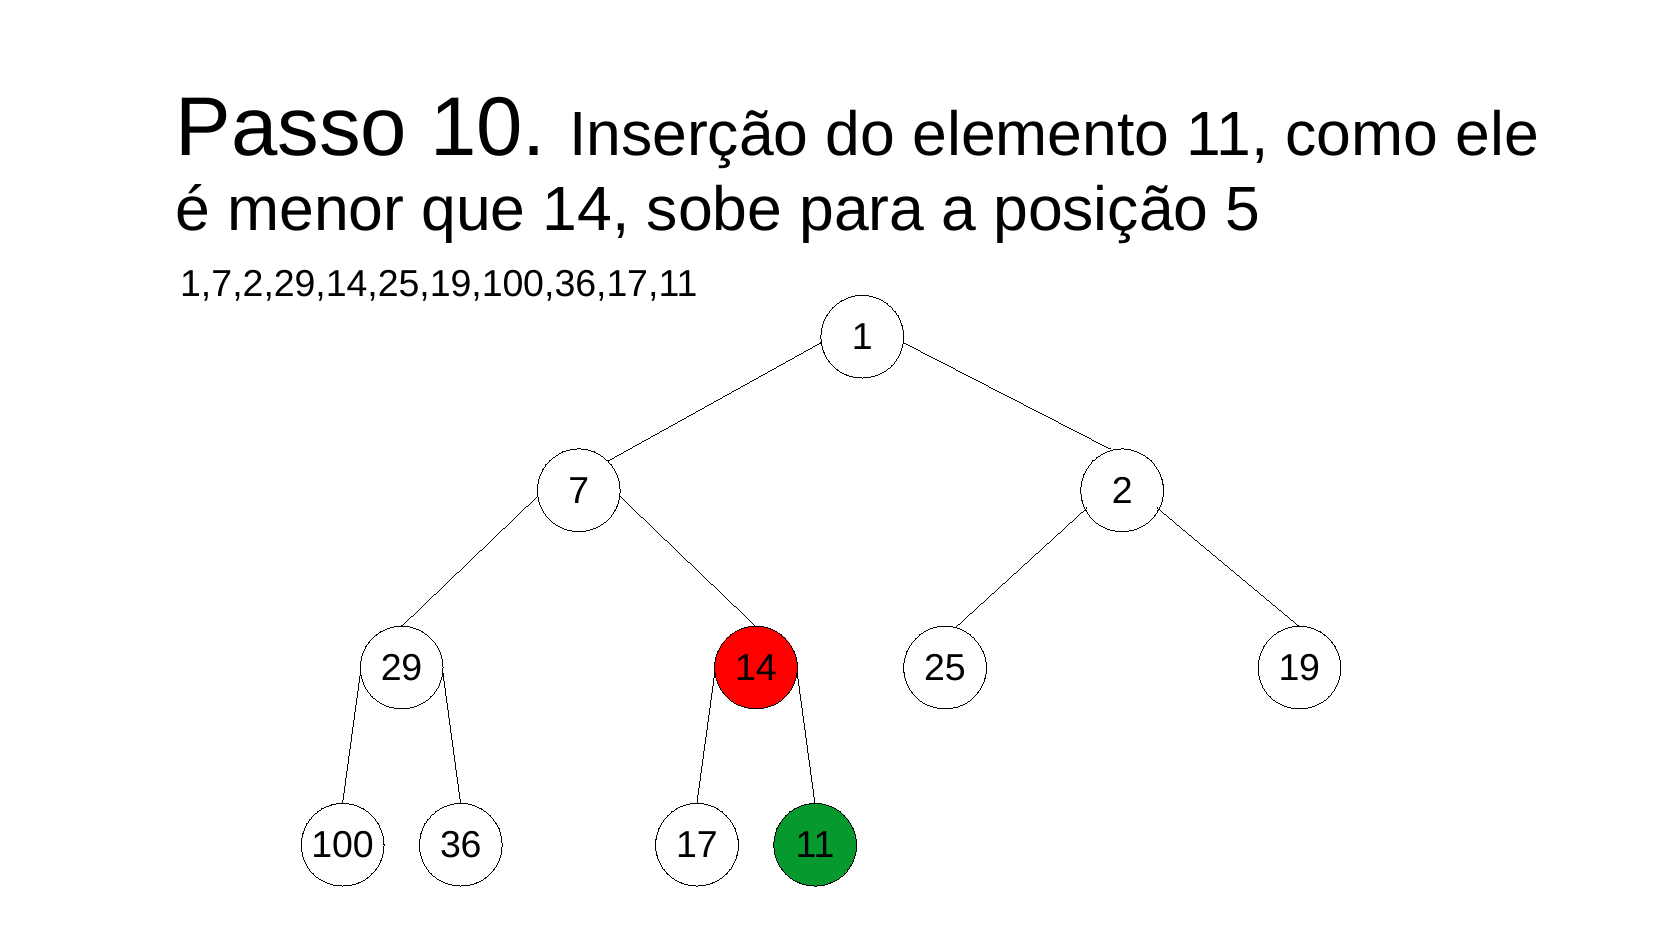

Passo 10. Inserção do elemento 11, como ele é menor que 14, sobe para a posição 5
1,7,2,29,14,25,19,100,36,17,11
1
7
2
29
14
25
19
100
36
17
11